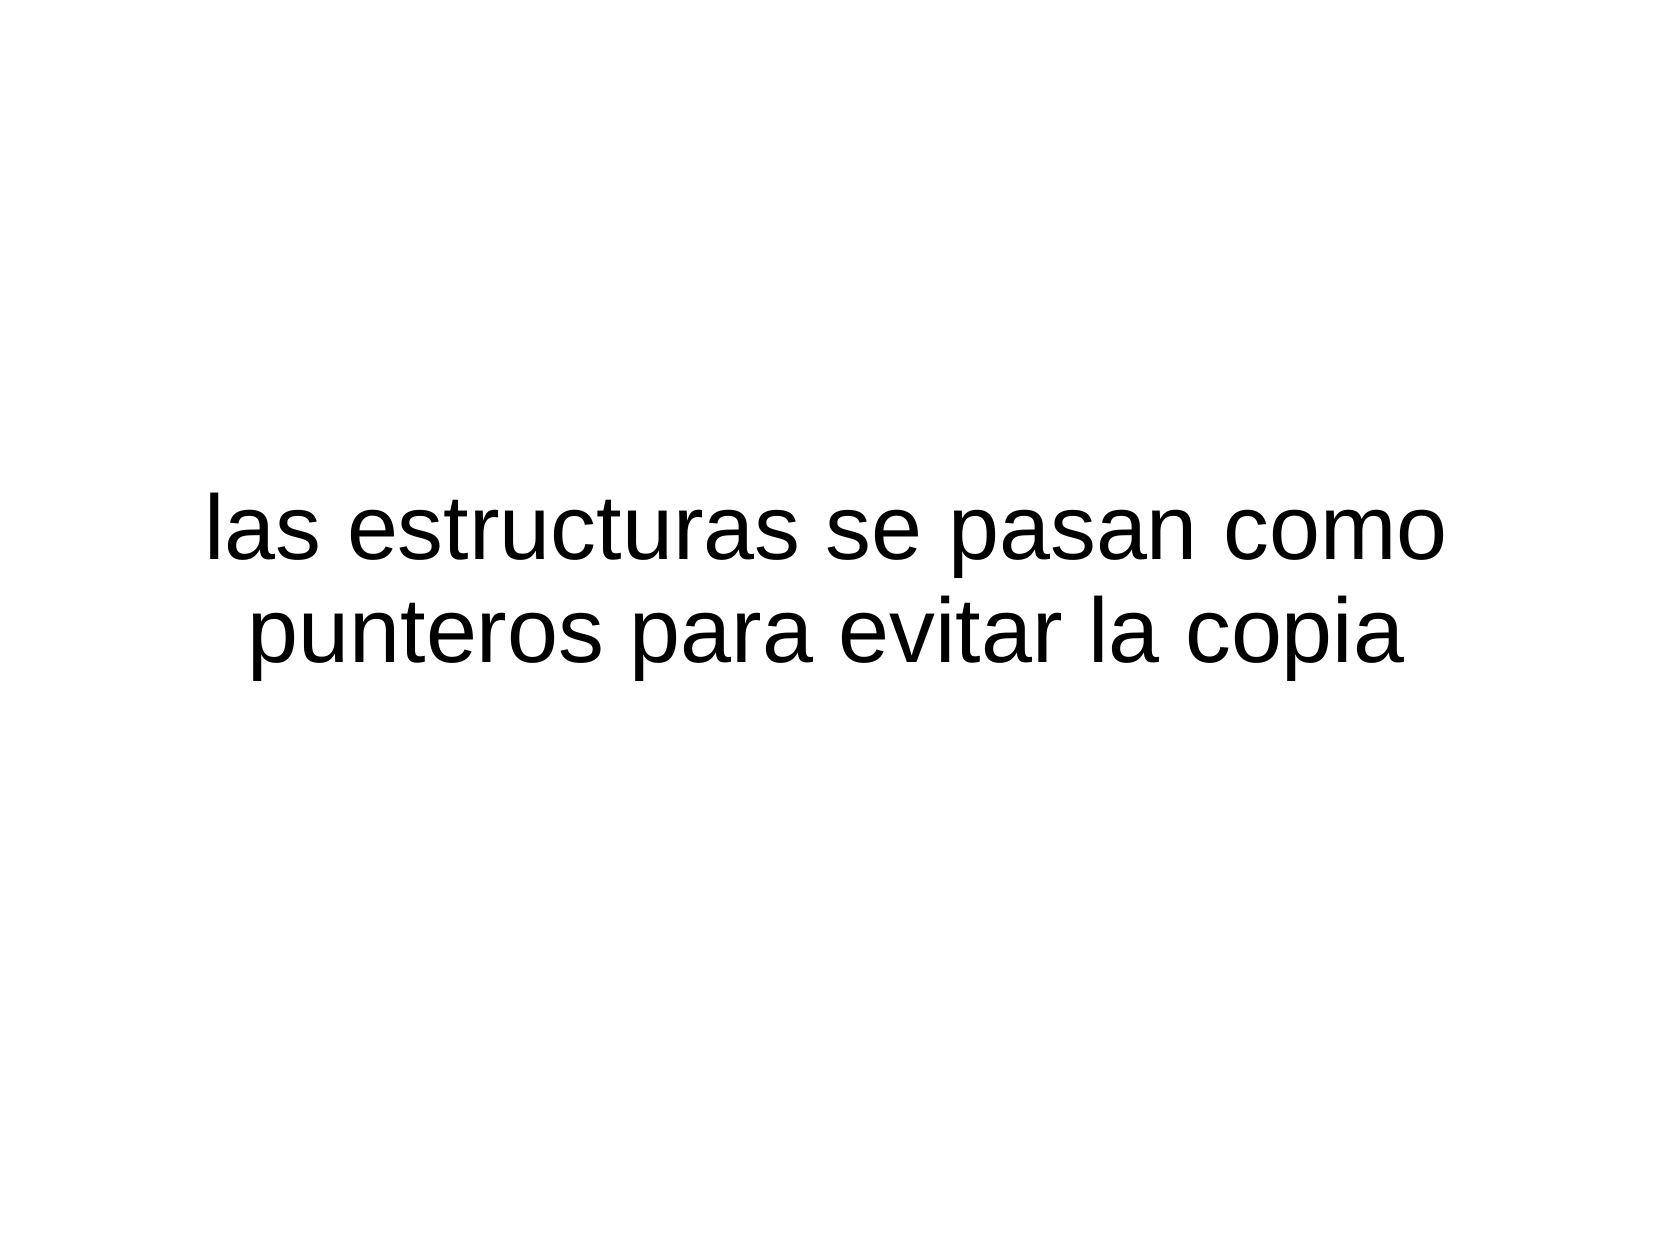

# las estructuras se pasan como
punteros para evitar la copia